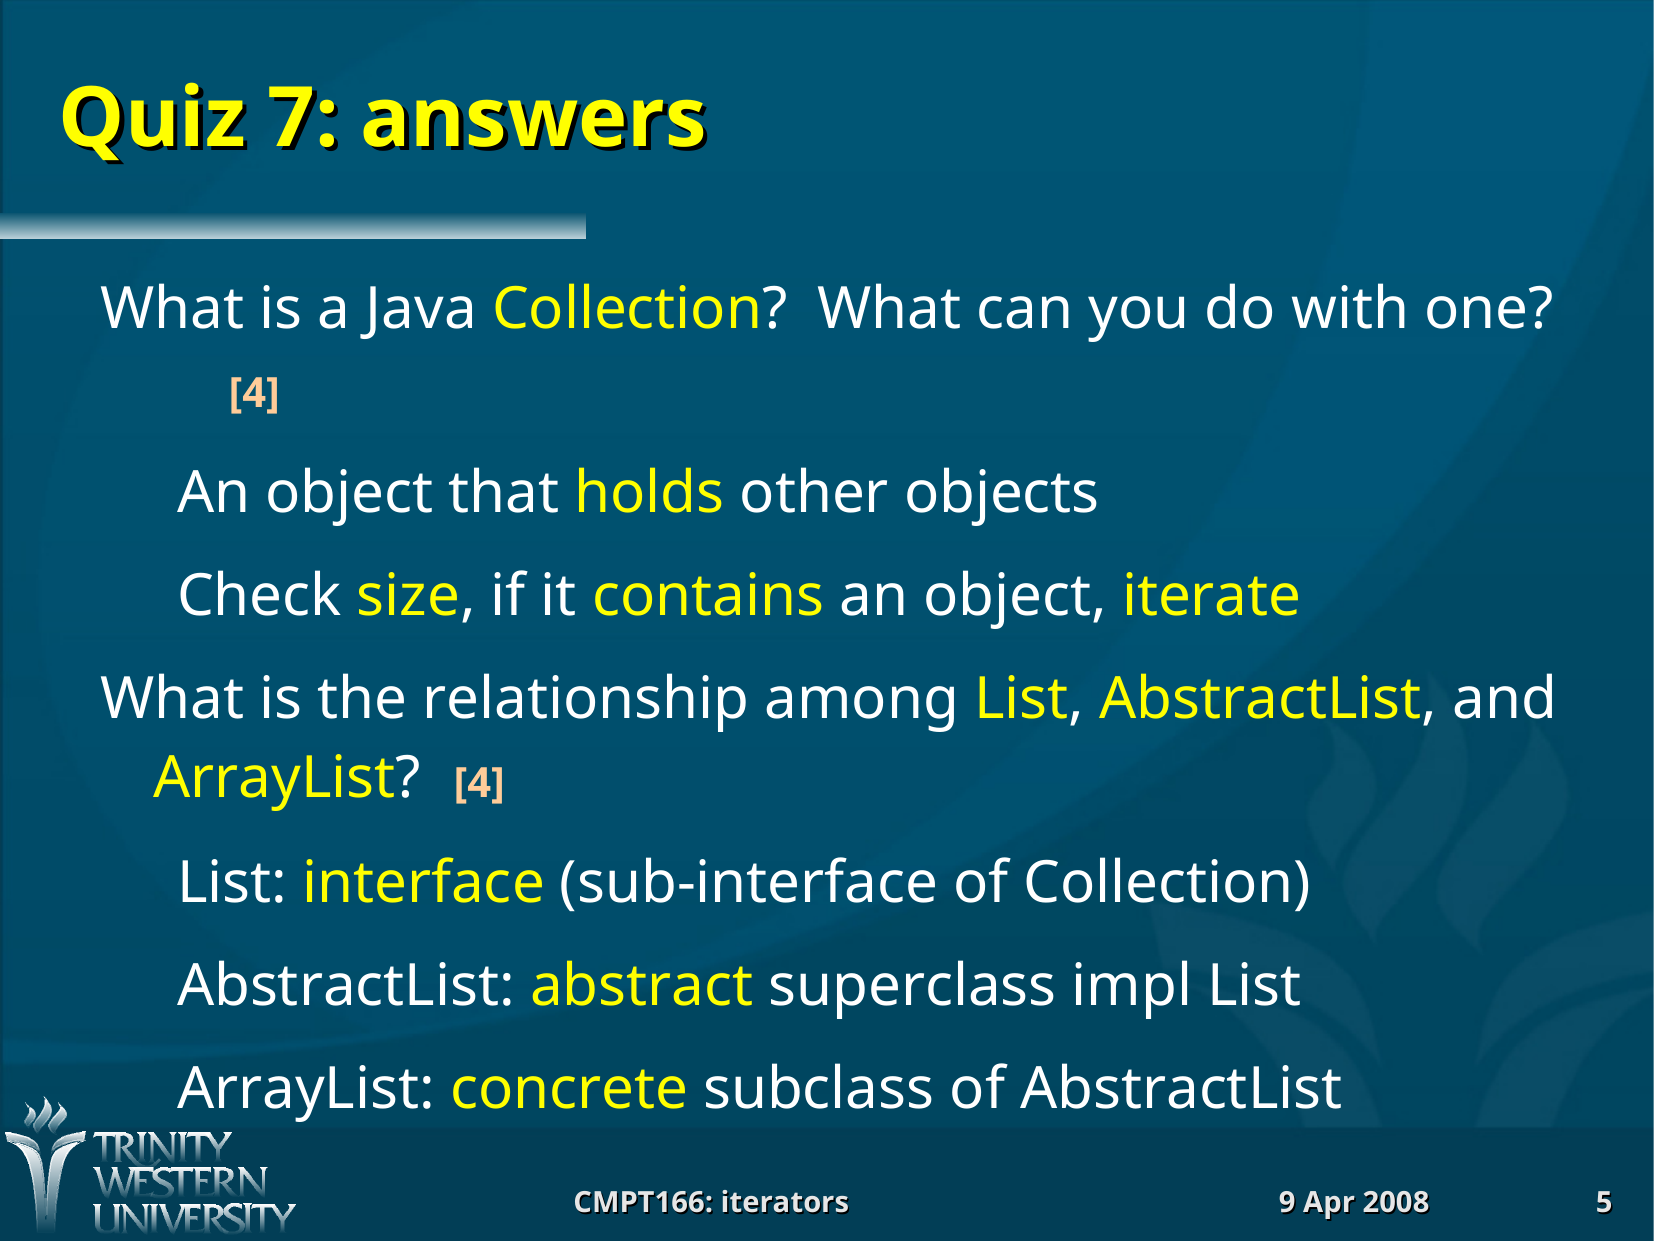

# Quiz 7: answers
What is a Java Collection? What can you do with one?	[4]
An object that holds other objects
Check size, if it contains an object, iterate
What is the relationship among List, AbstractList, and ArrayList?	[4]
List: interface (sub-interface of Collection)
AbstractList: abstract superclass impl List
ArrayList: concrete subclass of AbstractList
CMPT166: iterators
9 Apr 2008
5